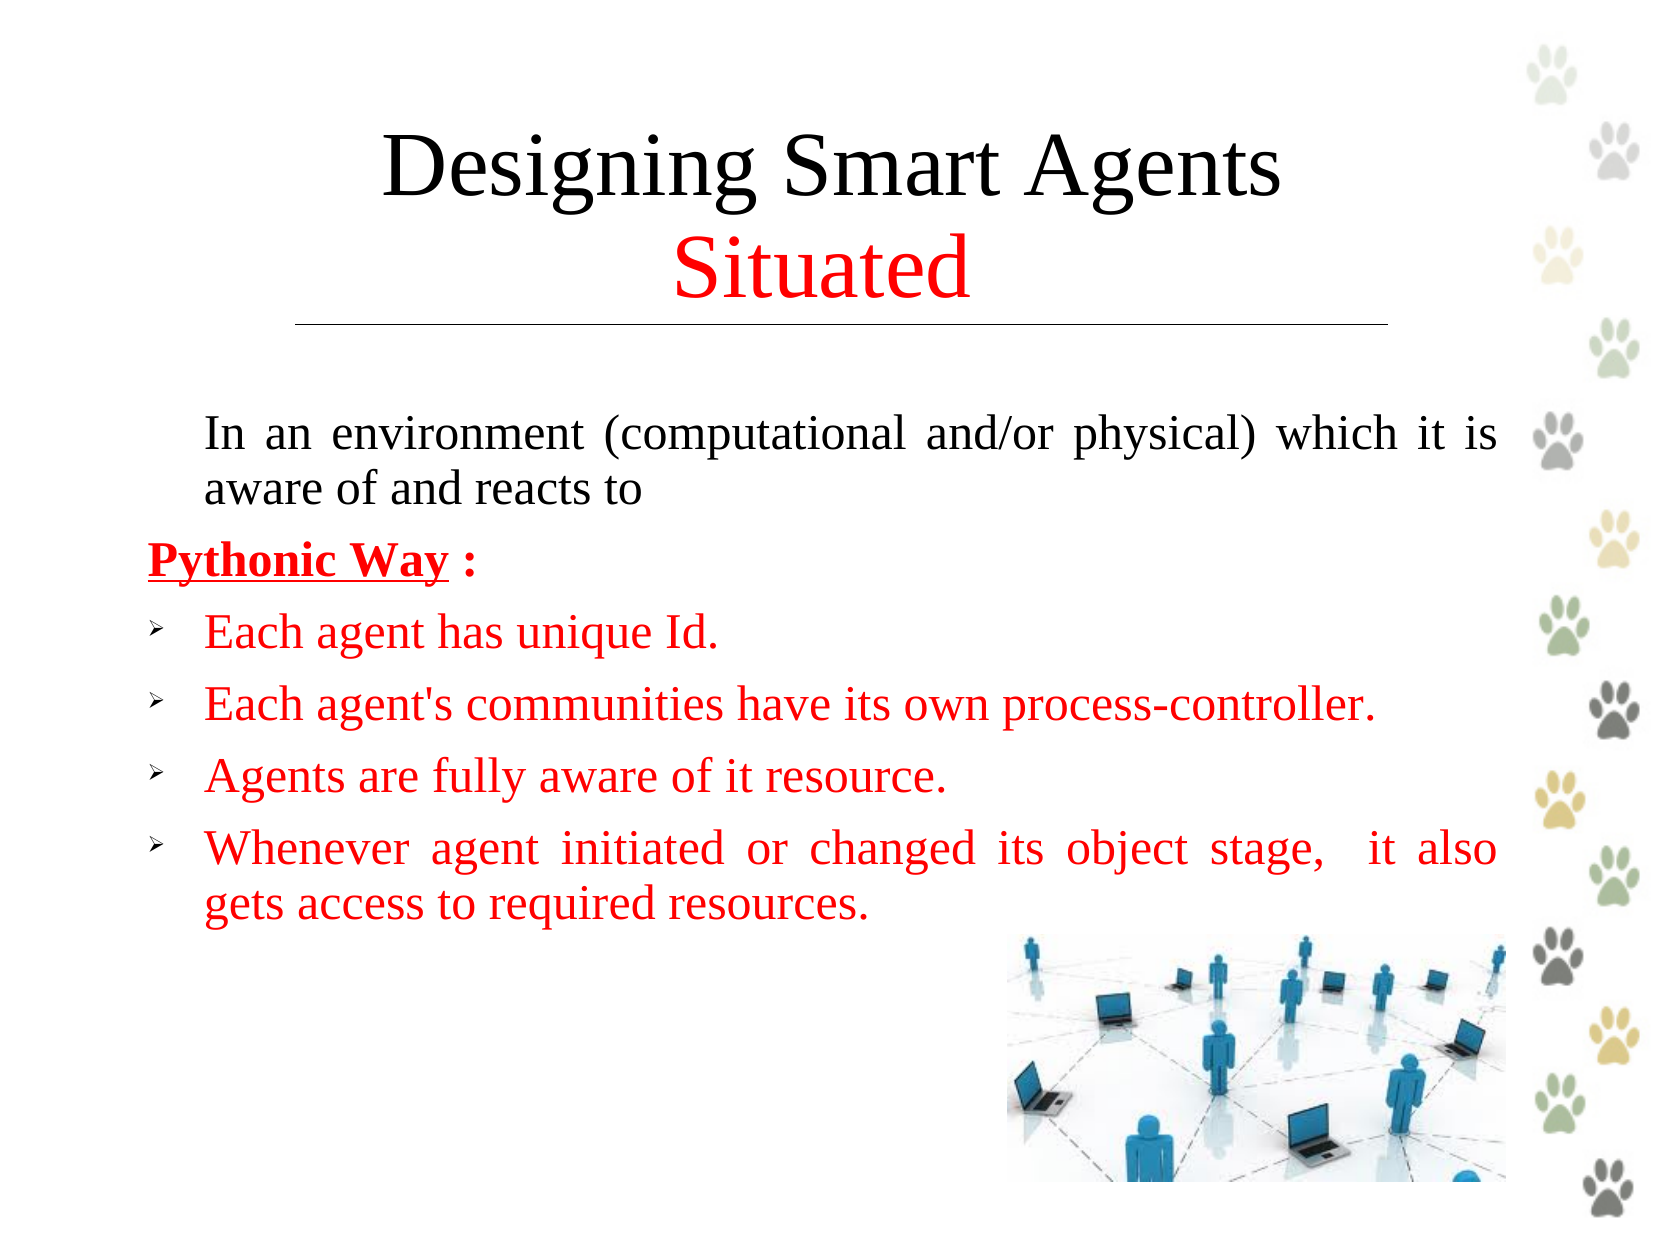

# Designing Smart Agents Situated
In an environment (computational and/or physical) which it is aware of and reacts to
Pythonic Way :
Each agent has unique Id.
Each agent's communities have its own process-controller.
Agents are fully aware of it resource.
Whenever agent initiated or changed its object stage, it also gets access to required resources.